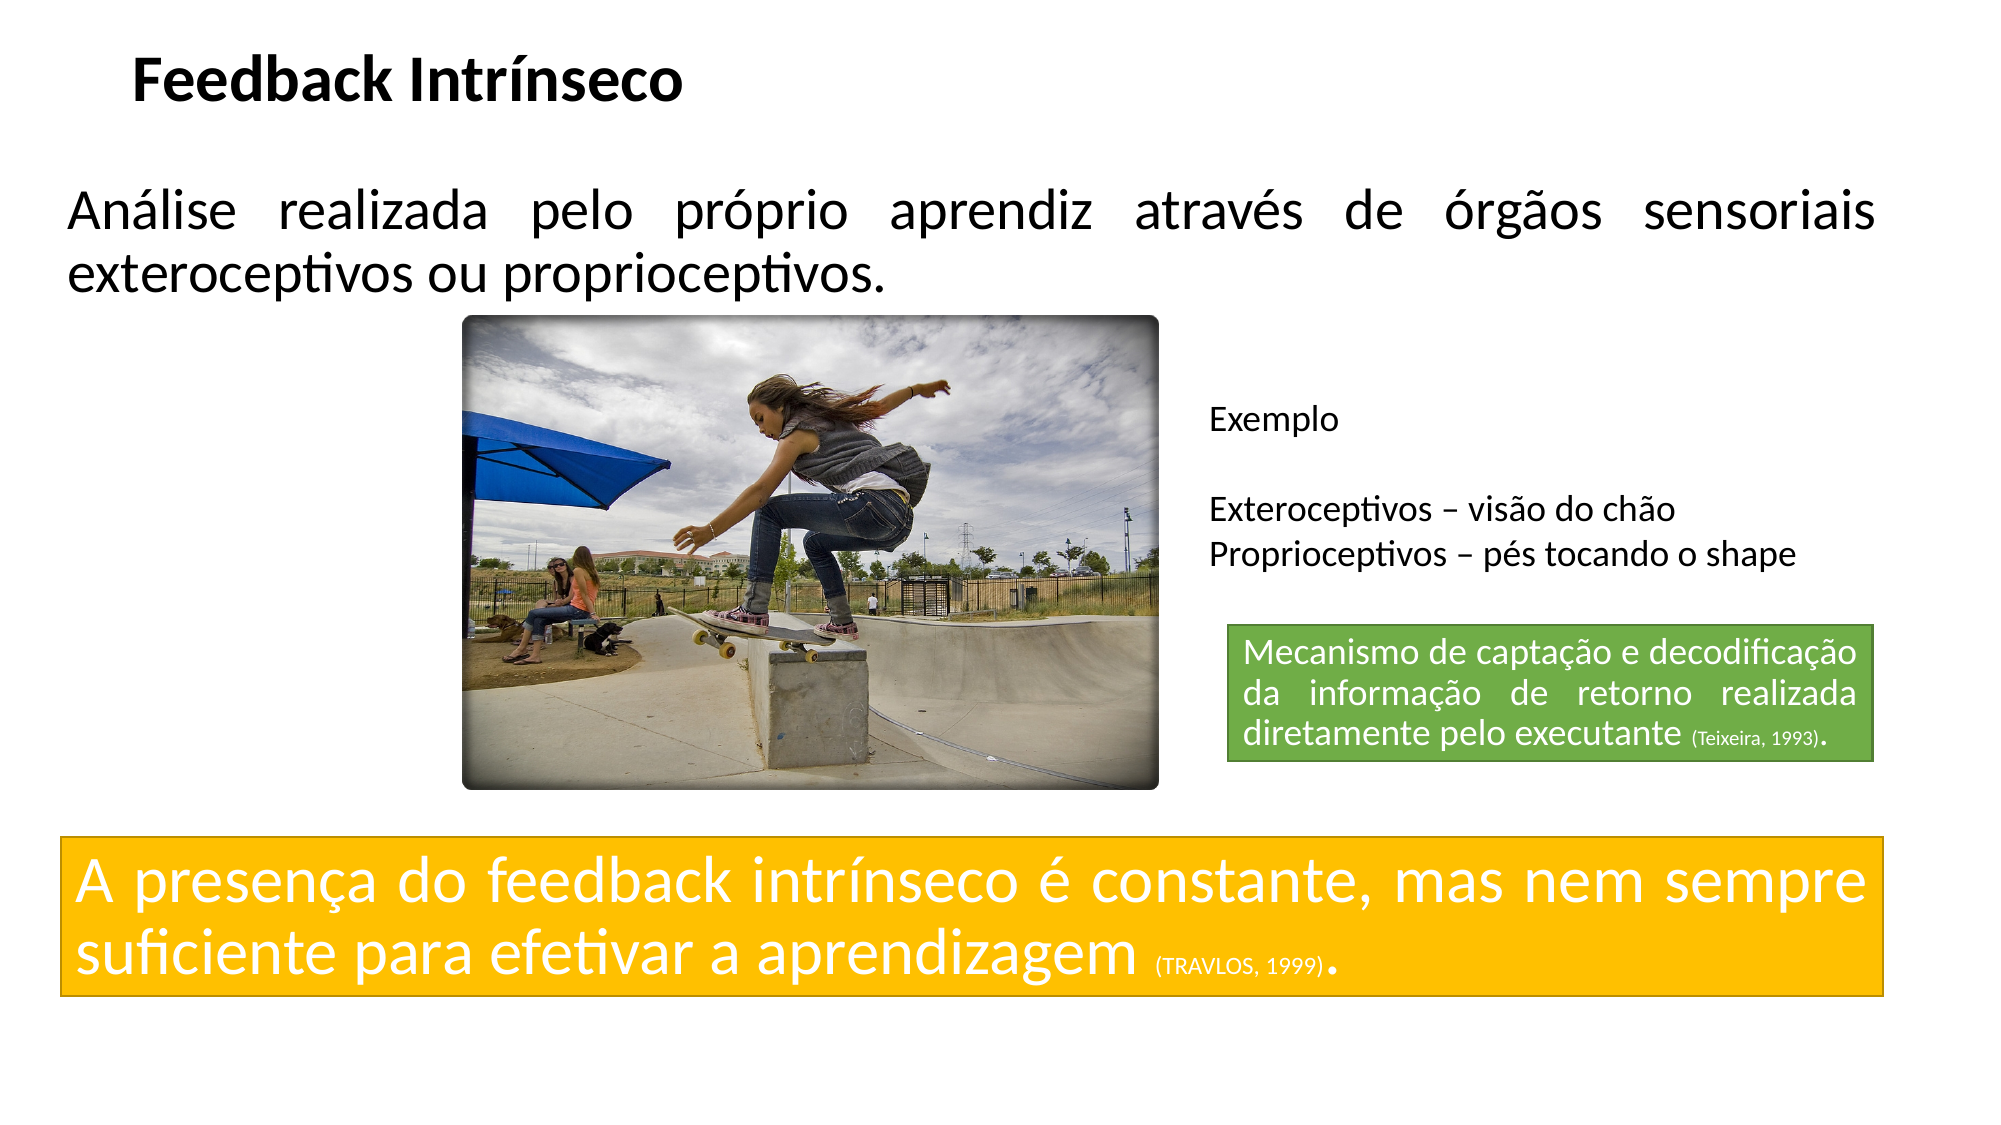

Feedback Intrínseco
# Análise realizada pelo próprio aprendiz através de órgãos sensoriais exteroceptivos ou proprioceptivos.
Exemplo
Exteroceptivos – visão do chão
Proprioceptivos – pés tocando o shape
Mecanismo de captação e decodificação da informação de retorno realizada diretamente pelo executante (Teixeira, 1993).
A presença do feedback intrínseco é constante, mas nem sempre suficiente para efetivar a aprendizagem (TRAVLOS, 1999).